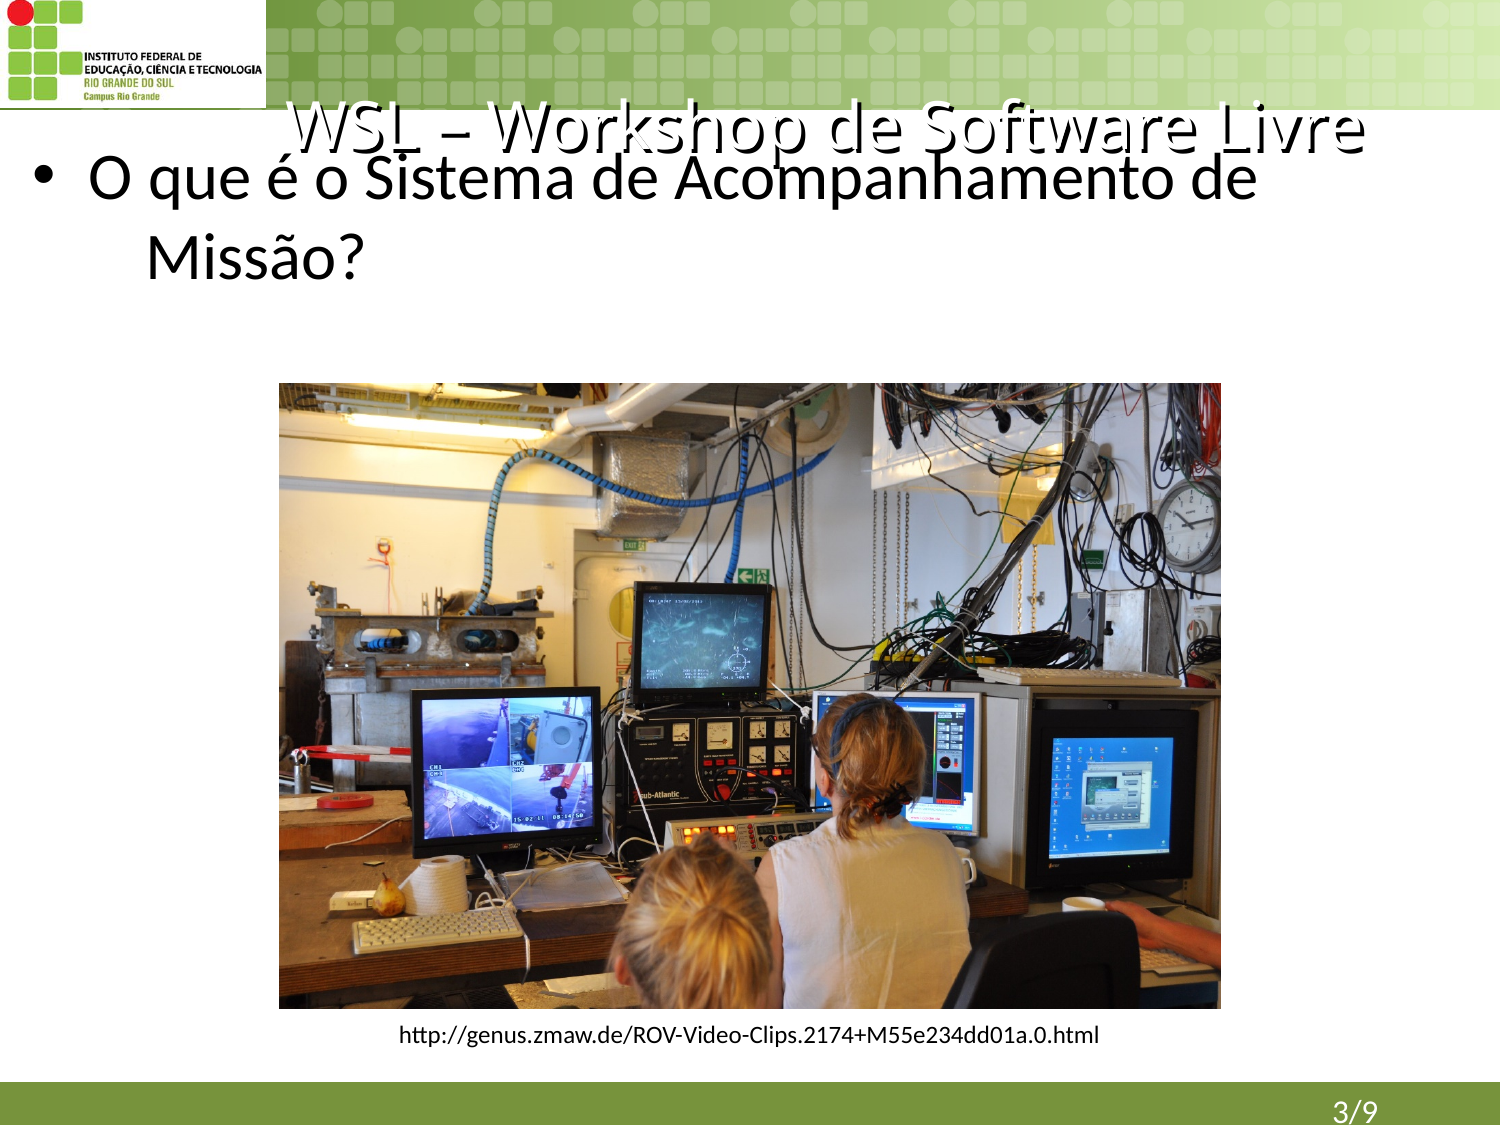

WSL – Workshop de Software Livre
# O que é o Sistema de Acompanhamento de Missão?
http://genus.zmaw.de/ROV-Video-Clips.2174+M55e234dd01a.0.html
Sistema de Acompanhamento de Missão para Plataforma Experimental em Robótica Subaquática